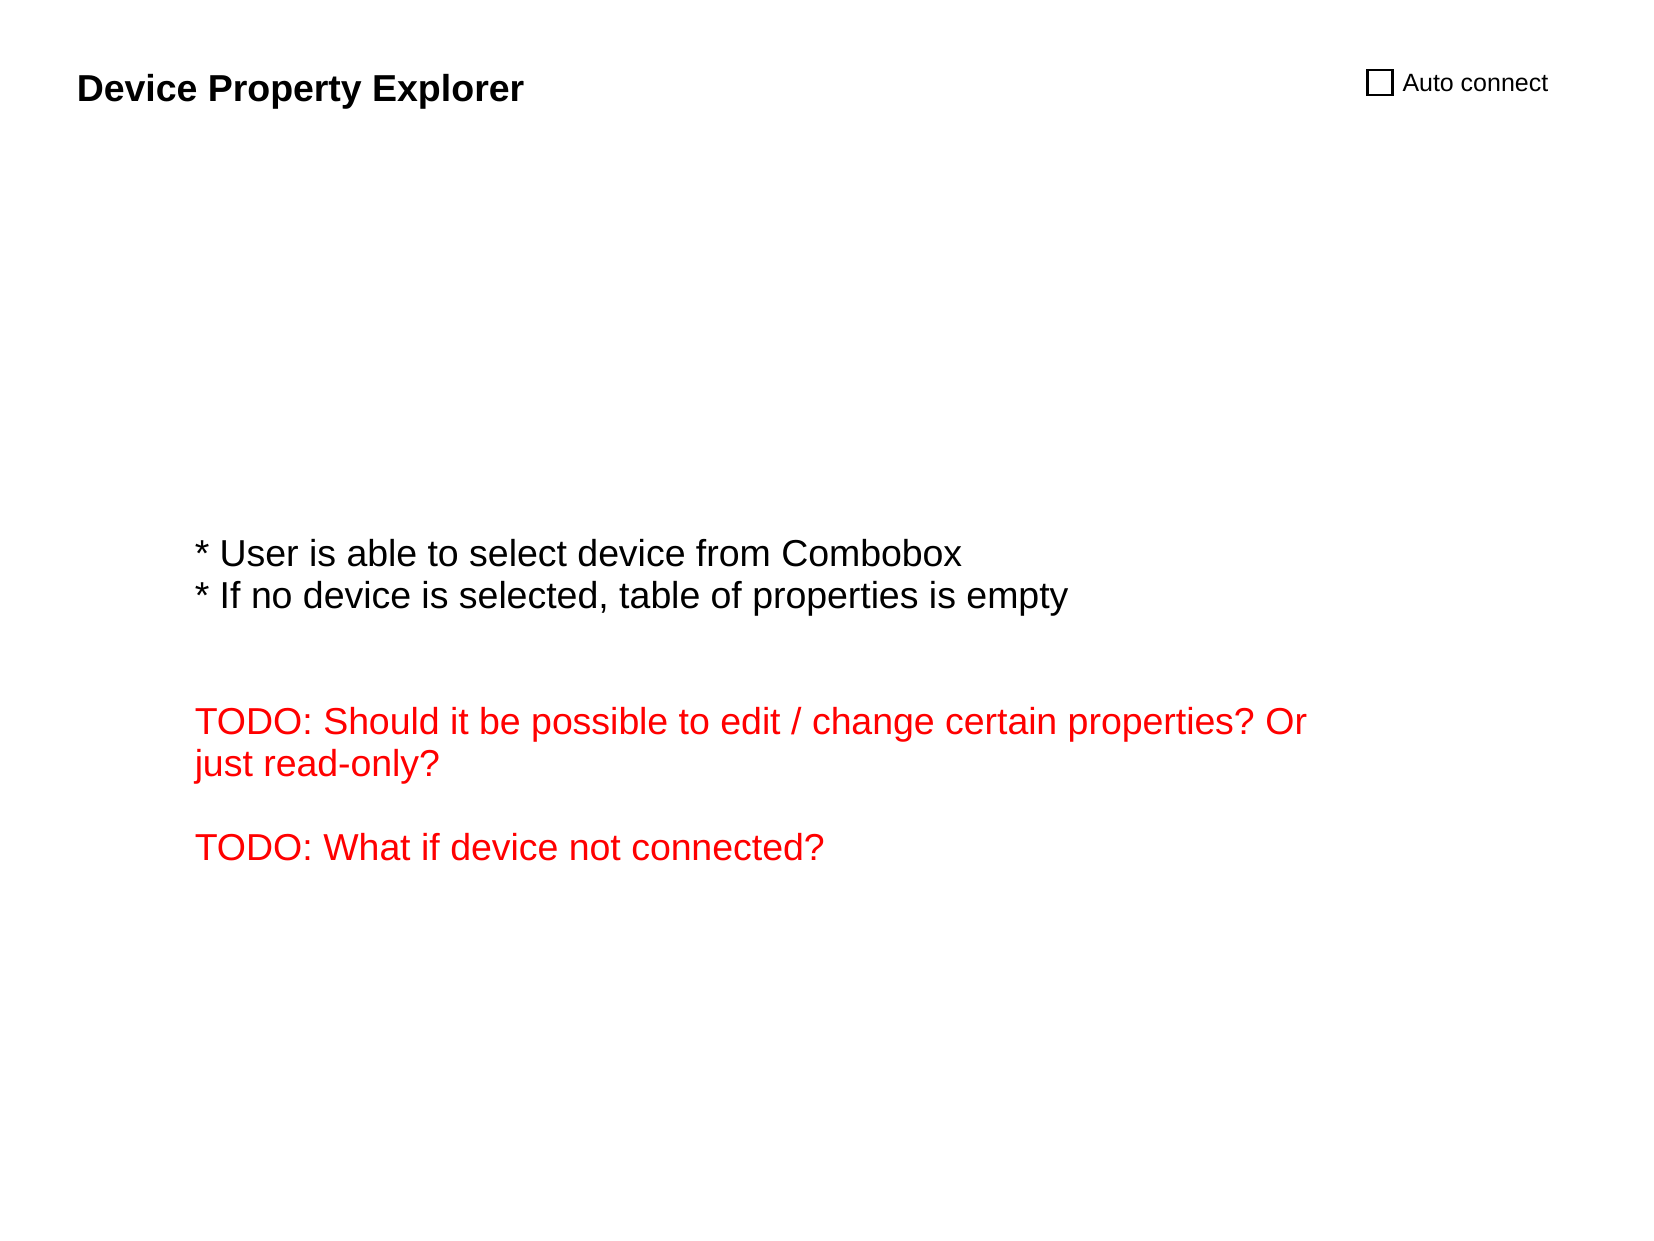

Device Property Explorer
* User is able to select device from Combobox
* If no device is selected, table of properties is empty
TODO: Should it be possible to edit / change certain properties? Or just read-only?
TODO: What if device not connected?